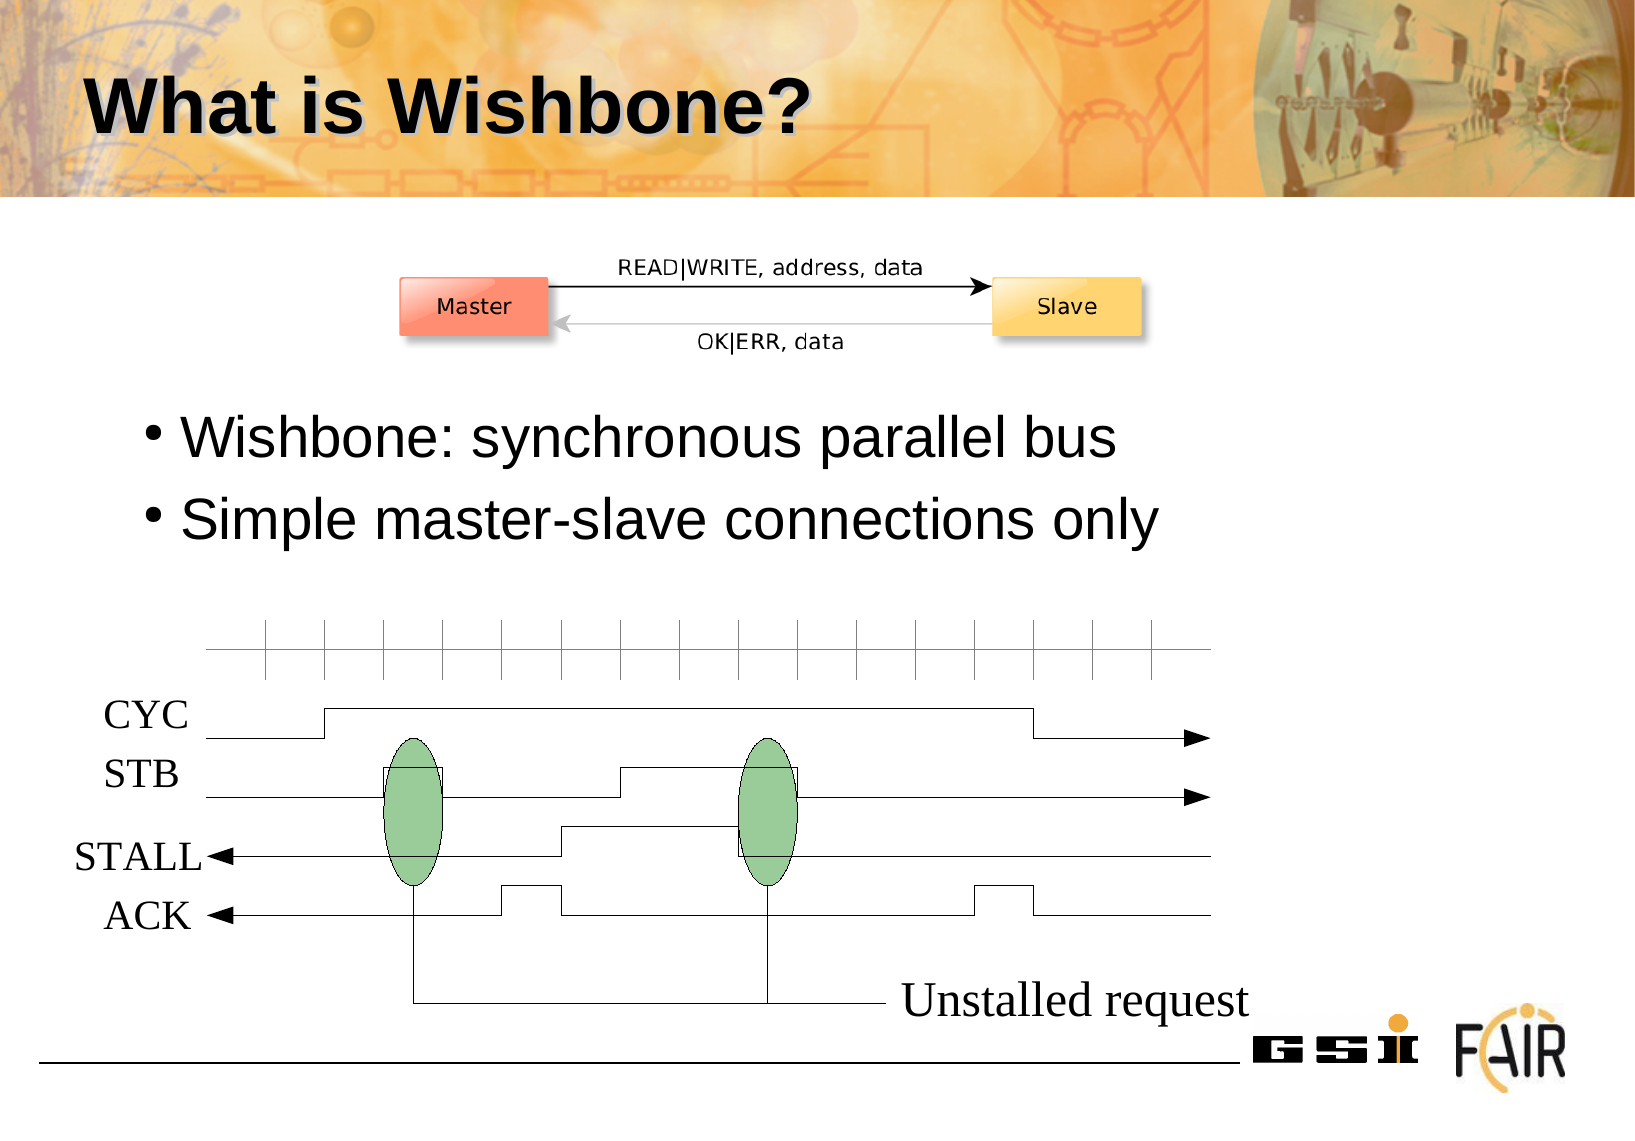

# What is Wishbone?
 Wishbone: synchronous parallel bus
 Simple master-slave connections only
CYC
STB
STALL
ACK
Unstalled request